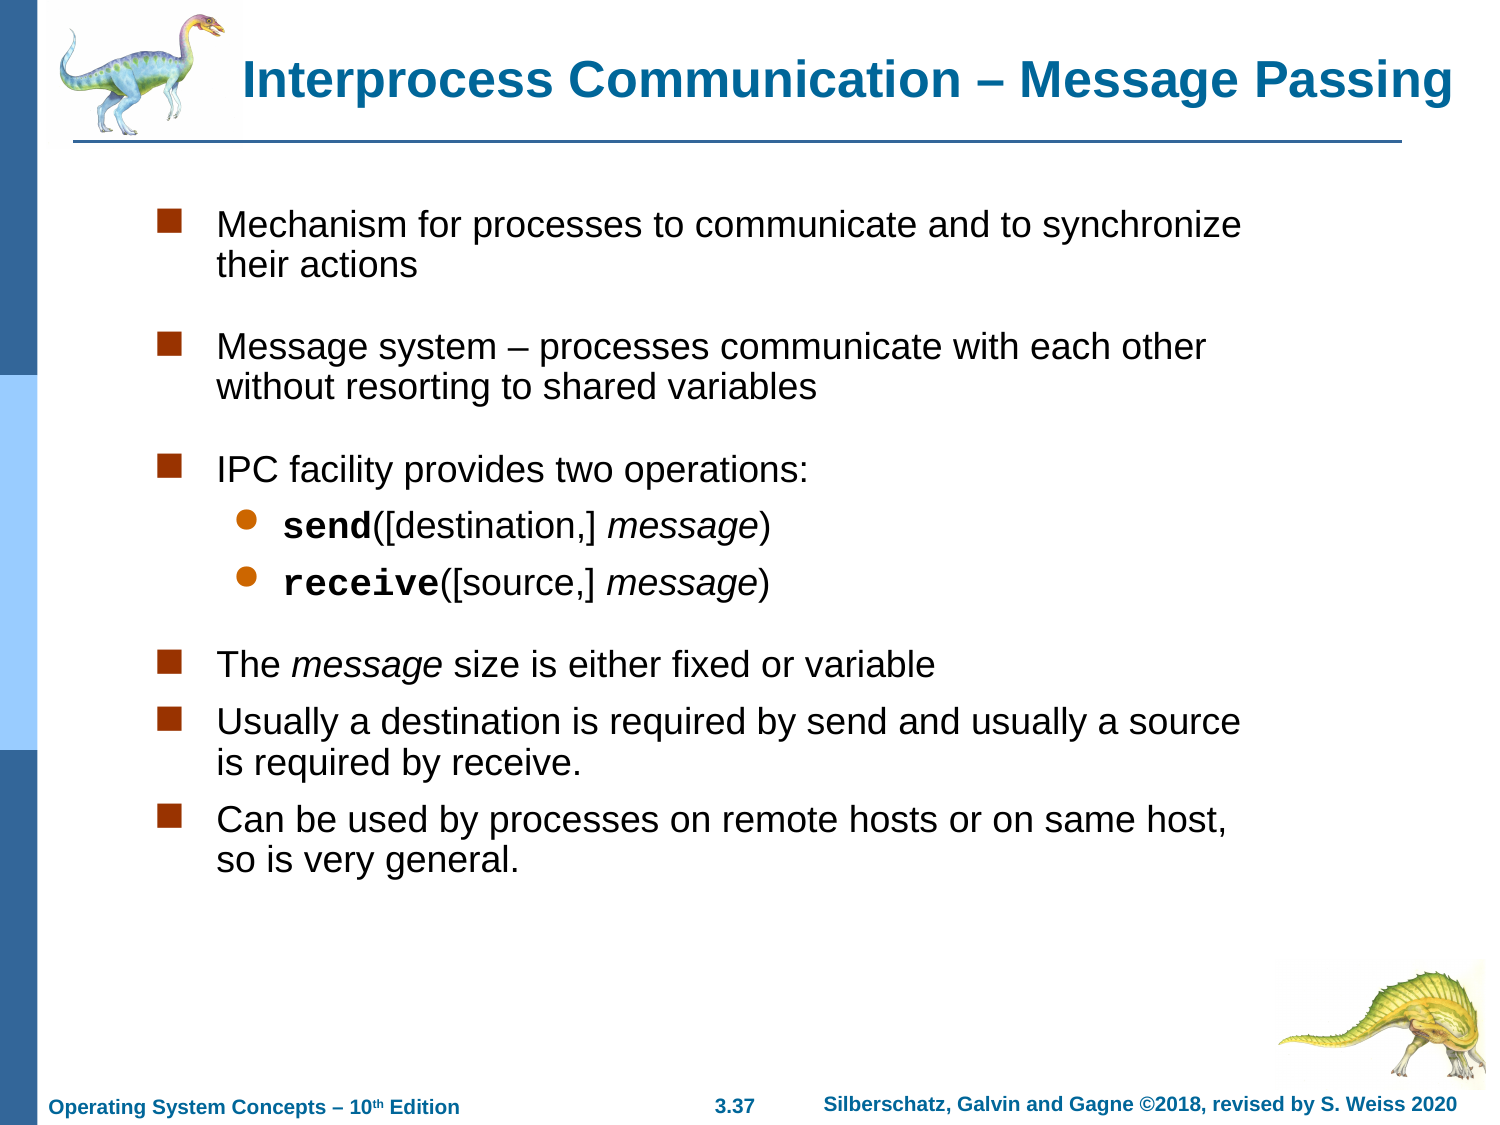

# Interprocess Communication – Message Passing
Mechanism for processes to communicate and to synchronize their actions
Message system – processes communicate with each other without resorting to shared variables
IPC facility provides two operations:
send([destination,] message)
receive([source,] message)
The message size is either fixed or variable
Usually a destination is required by send and usually a source is required by receive.
Can be used by processes on remote hosts or on same host, so is very general.